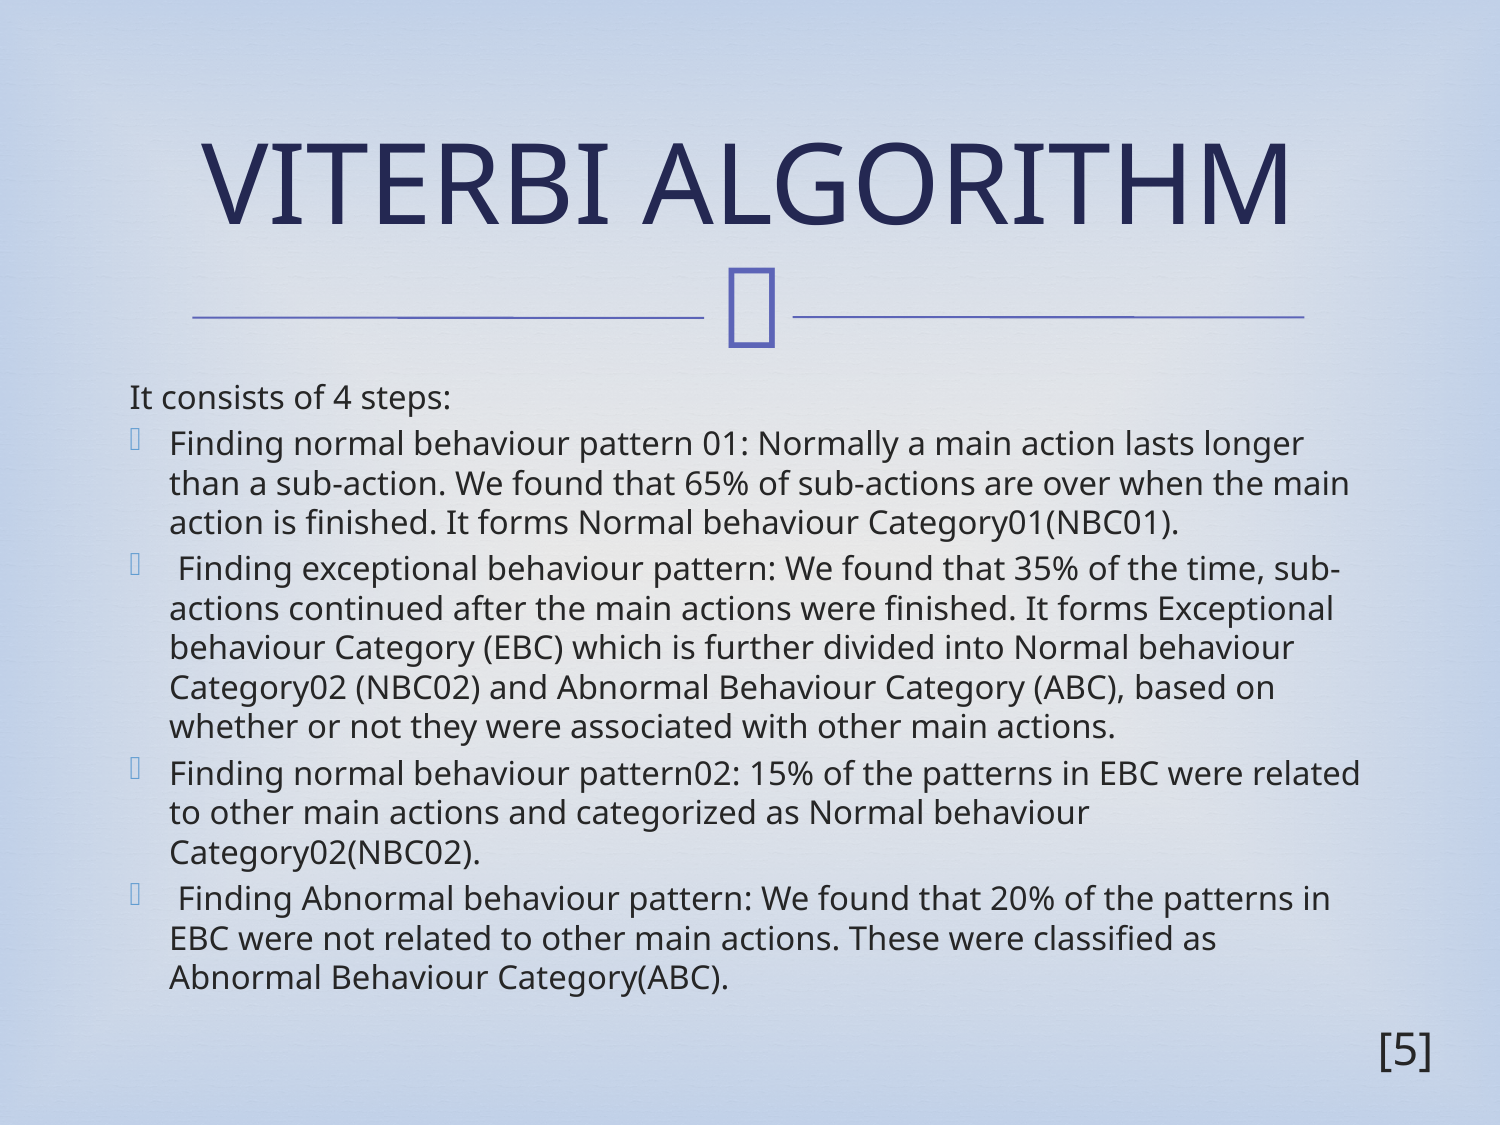

VITERBI ALGORITHM
# It consists of 4 steps:
Finding normal behaviour pattern 01: Normally a main action lasts longer than a sub-action. We found that 65% of sub-actions are over when the main action is finished. It forms Normal behaviour Category01(NBC01).
 Finding exceptional behaviour pattern: We found that 35% of the time, sub-actions continued after the main actions were finished. It forms Exceptional behaviour Category (EBC) which is further divided into Normal behaviour Category02 (NBC02) and Abnormal Behaviour Category (ABC), based on whether or not they were associated with other main actions.
Finding normal behaviour pattern02: 15% of the patterns in EBC were related to other main actions and categorized as Normal behaviour Category02(NBC02).
 Finding Abnormal behaviour pattern: We found that 20% of the patterns in EBC were not related to other main actions. These were classified as Abnormal Behaviour Category(ABC).
[5]